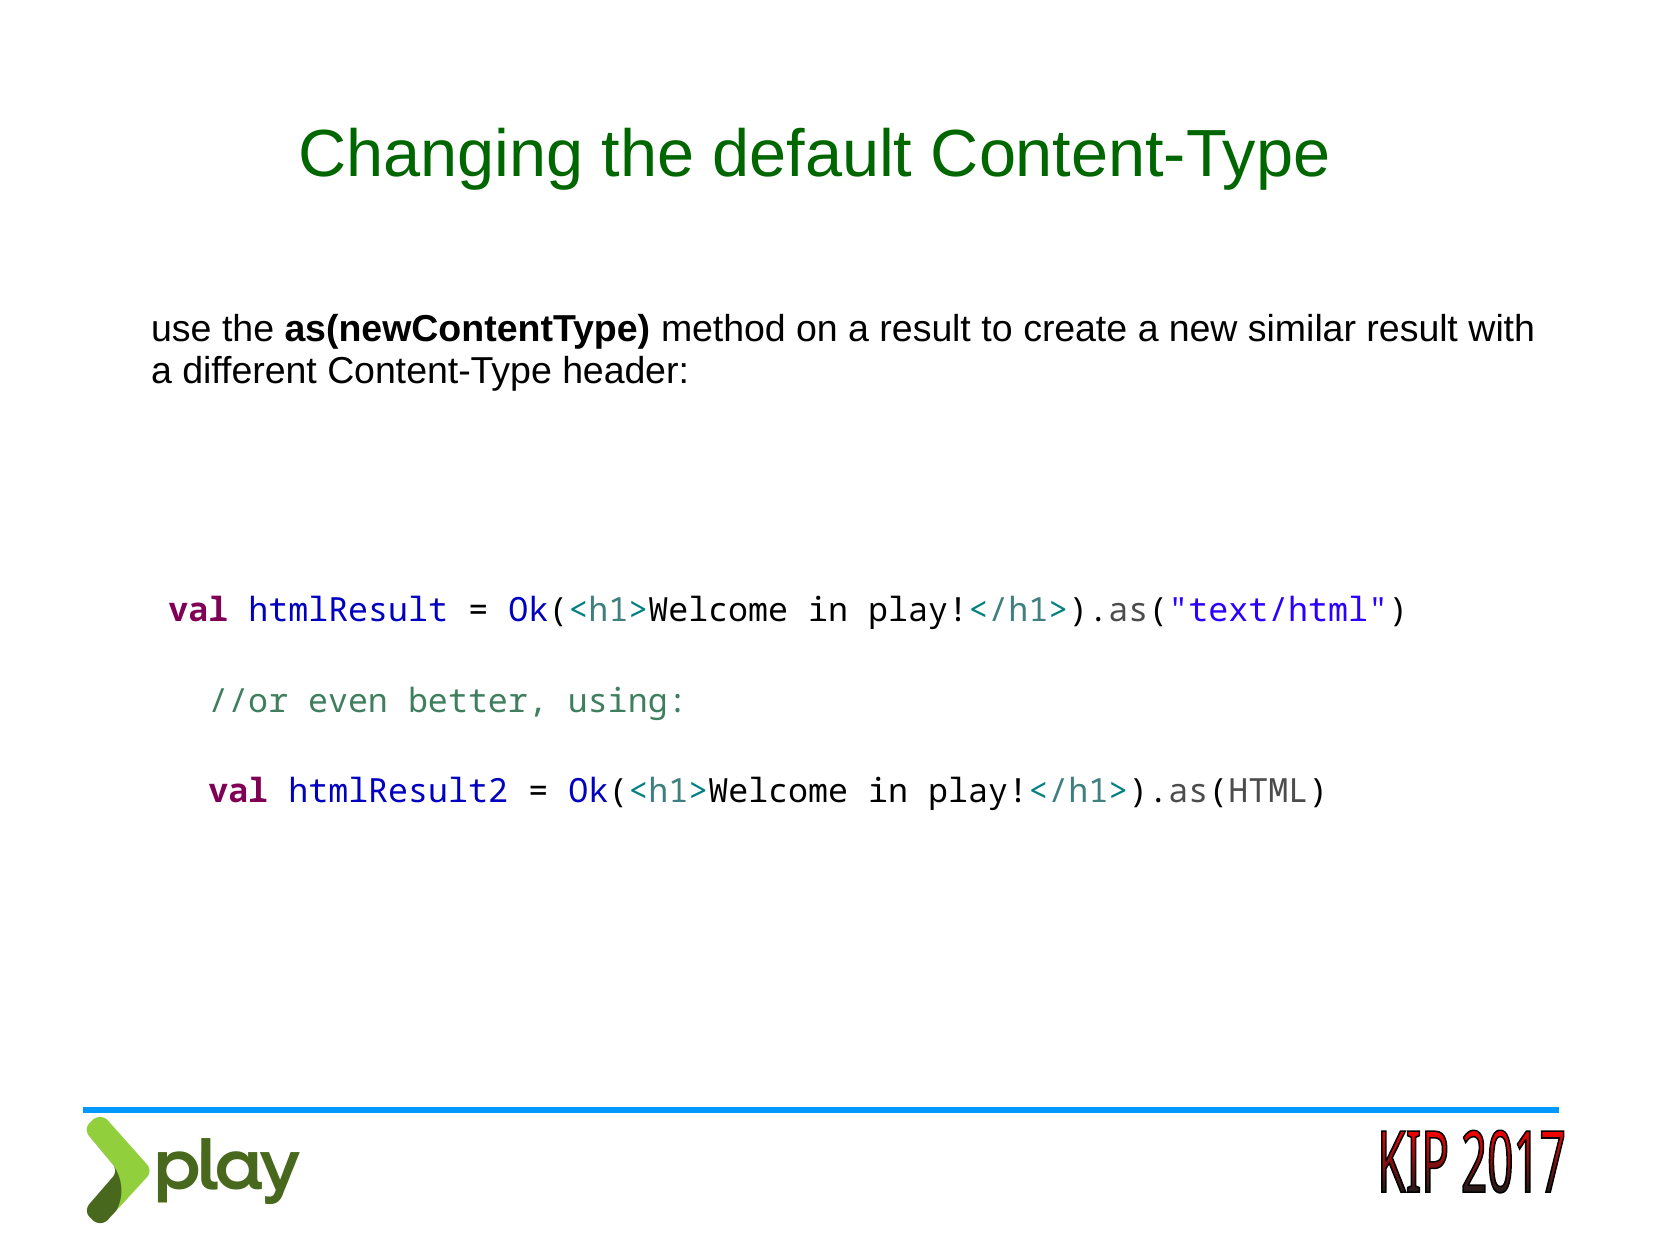

# Changing the default Content-Type
use the as(newContentType) method on a result to create a new similar result with a different Content-Type header:
val htmlResult = Ok(<h1>Welcome in play!</h1>).as("text/html")
 //or even better, using:
 val htmlResult2 = Ok(<h1>Welcome in play!</h1>).as(HTML)